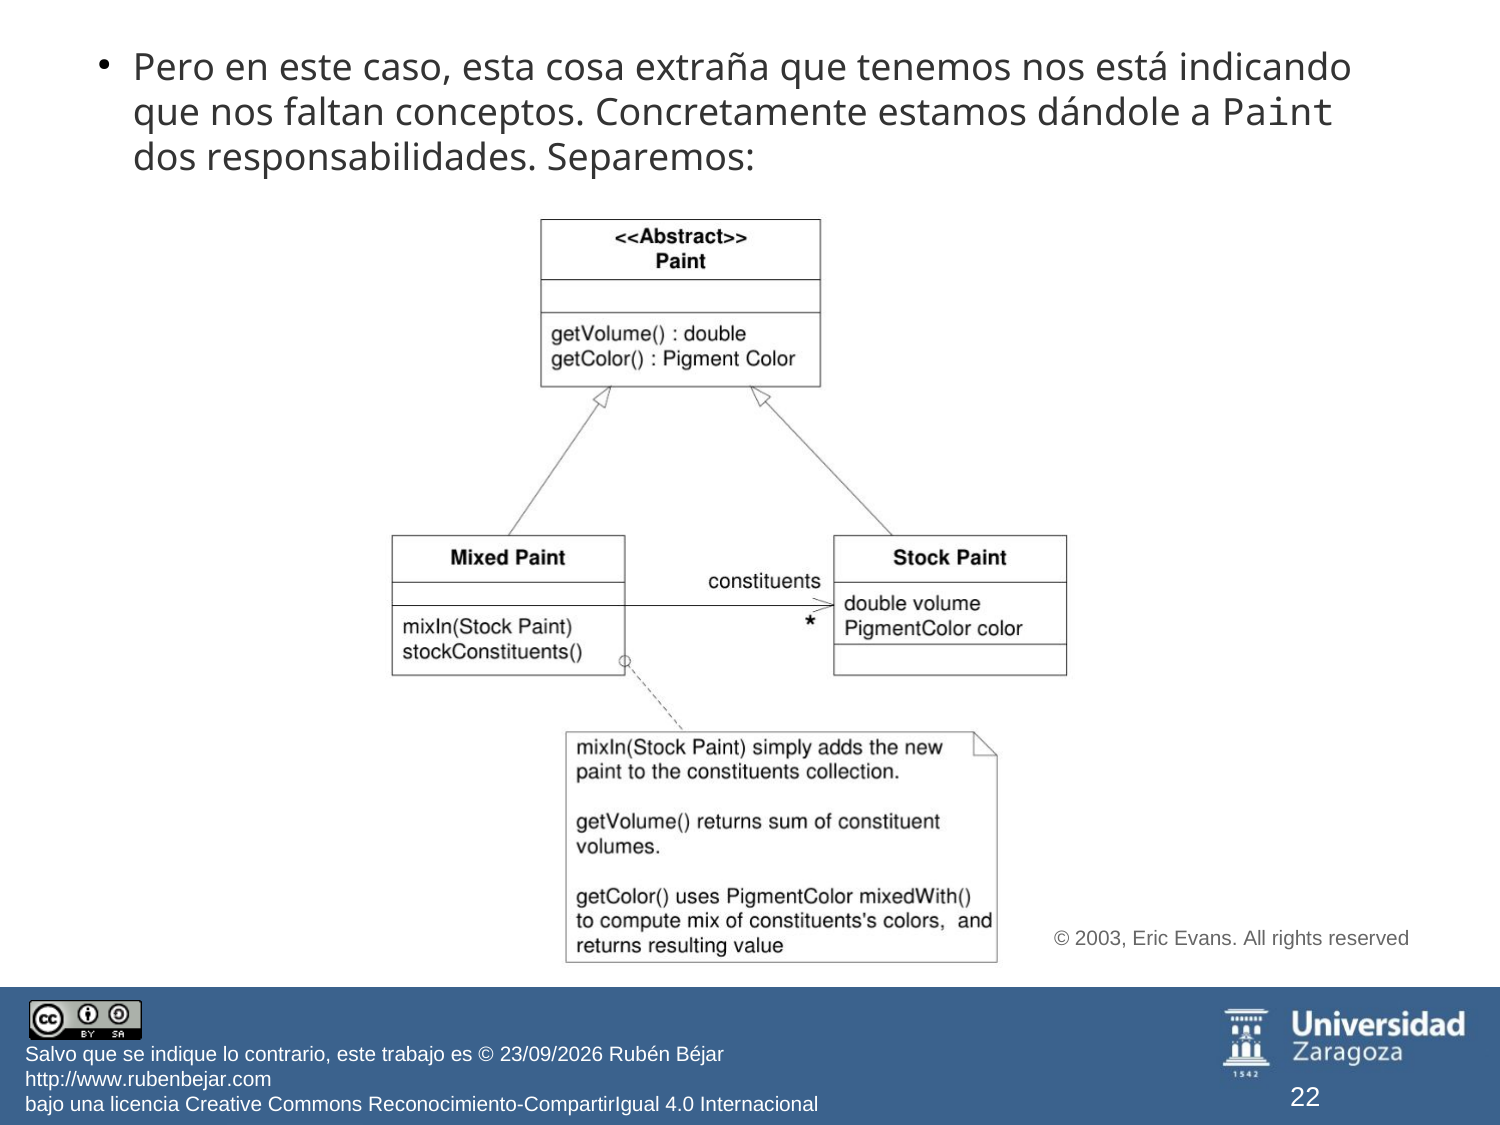

# Pero en este caso, esta cosa extraña que tenemos nos está indicando que nos faltan conceptos. Concretamente estamos dándole a Paint dos responsabilidades. Separemos:
© 2003, Eric Evans. All rights reserved